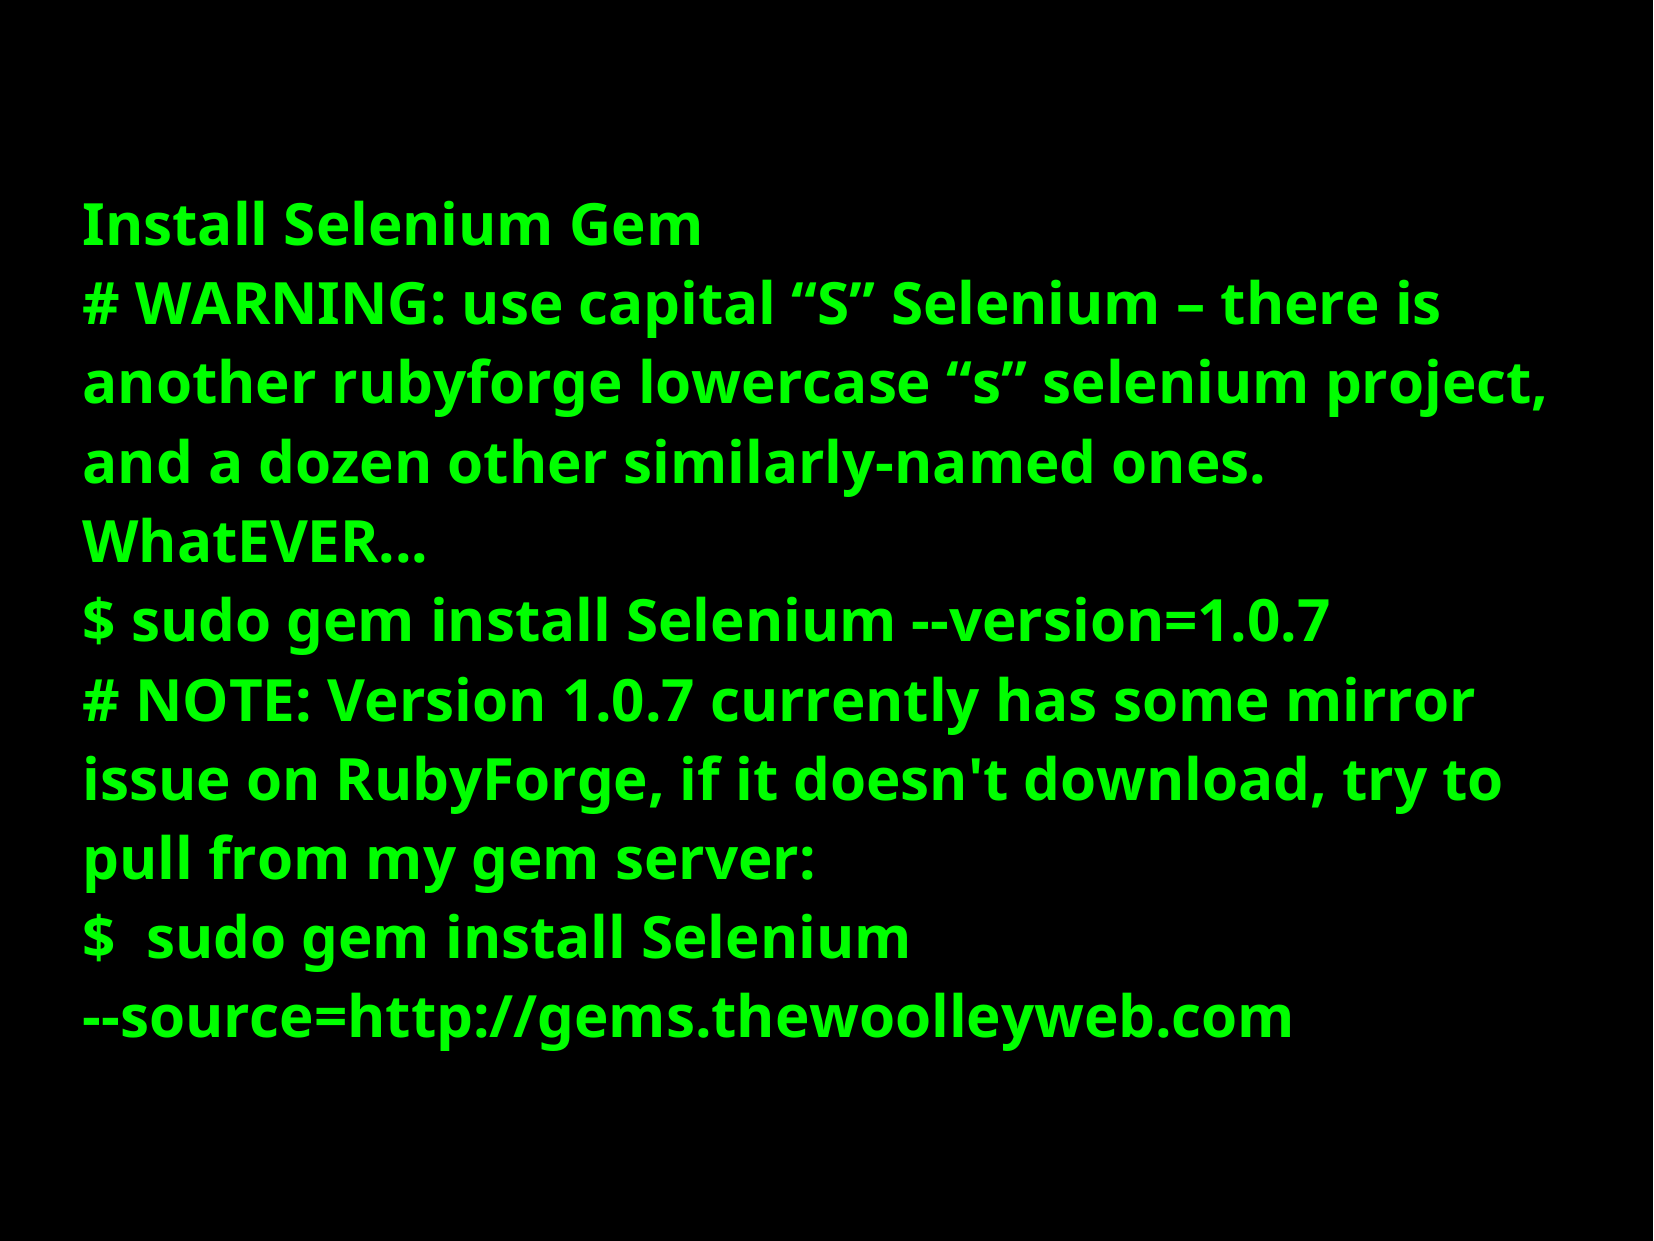

# Install Selenium Gem # WARNING: use capital “S” Selenium – there is another rubyforge lowercase “s” selenium project, and a dozen other similarly-named ones. WhatEVER... $ sudo gem install Selenium --version=1.0.7 # NOTE: Version 1.0.7 currently has some mirror issue on RubyForge, if it doesn't download, try to pull from my gem server: $ sudo gem install Selenium --source=http://gems.thewoolleyweb.com